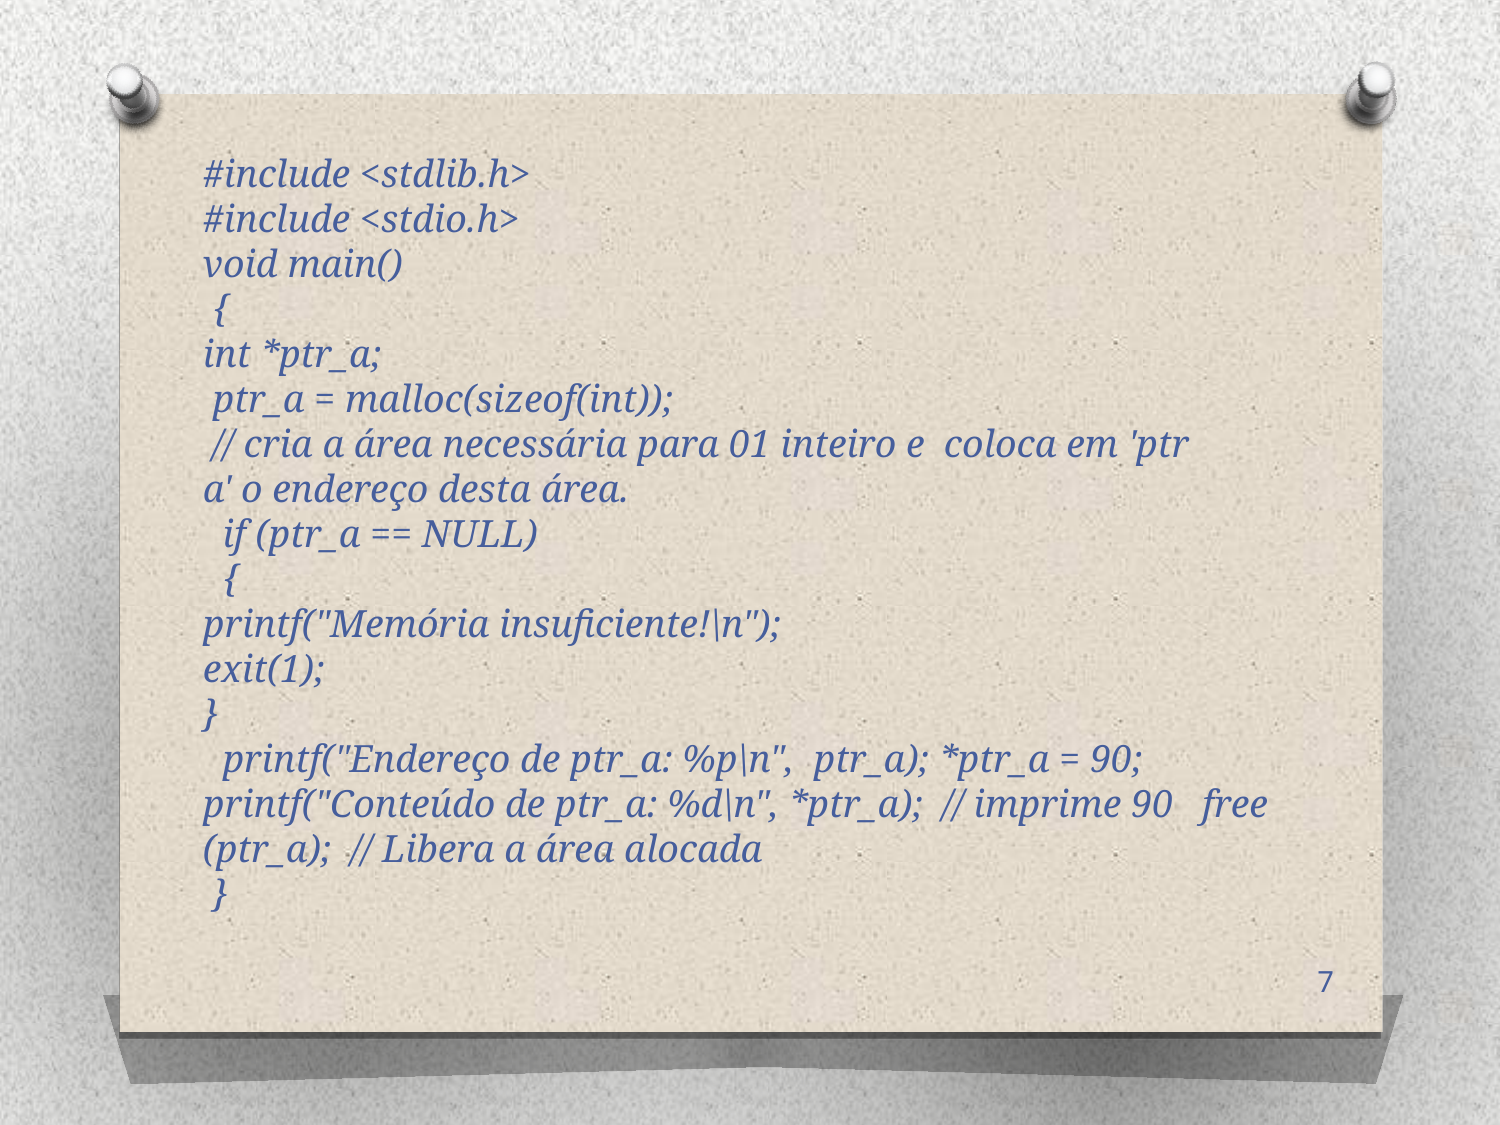

#include <stdlib.h>
#include <stdio.h>
void main()
 {
int *ptr_a;
 ptr_a = malloc(sizeof(int));
 // cria a área necessária para 01 inteiro e  coloca em 'ptr a' o endereço desta área.
  if (ptr_a == NULL)
  {
printf("Memória insuficiente!\n");
exit(1);
}
  printf("Endereço de ptr_a: %p\n",  ptr_a); *ptr_a = 90; printf("Conteúdo de ptr_a: %d\n", *ptr_a);  // imprime 90   free
(ptr_a);  // Libera a área alocada
 }